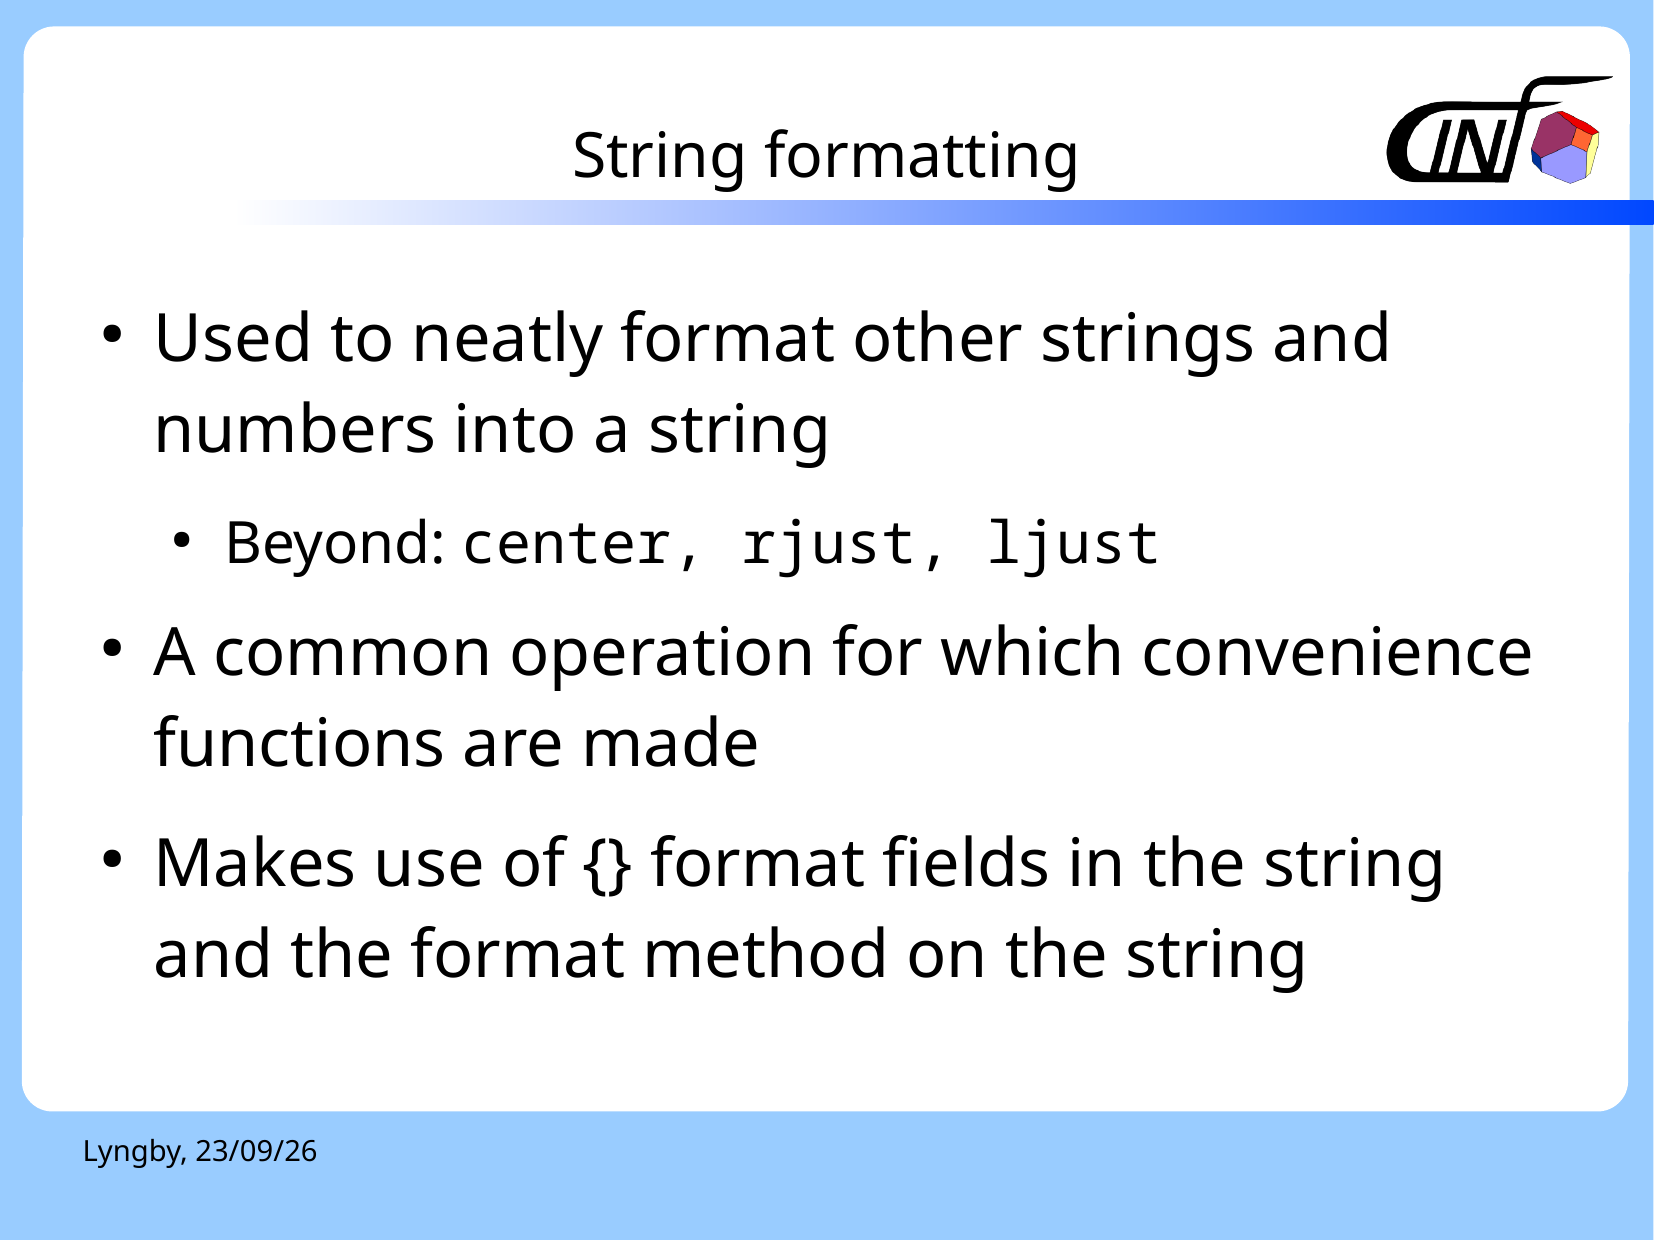

# String formatting
Used to neatly format other strings and numbers into a string
Beyond: center, rjust, ljust
A common operation for which convenience functions are made
Makes use of {} format fields in the string and the format method on the string